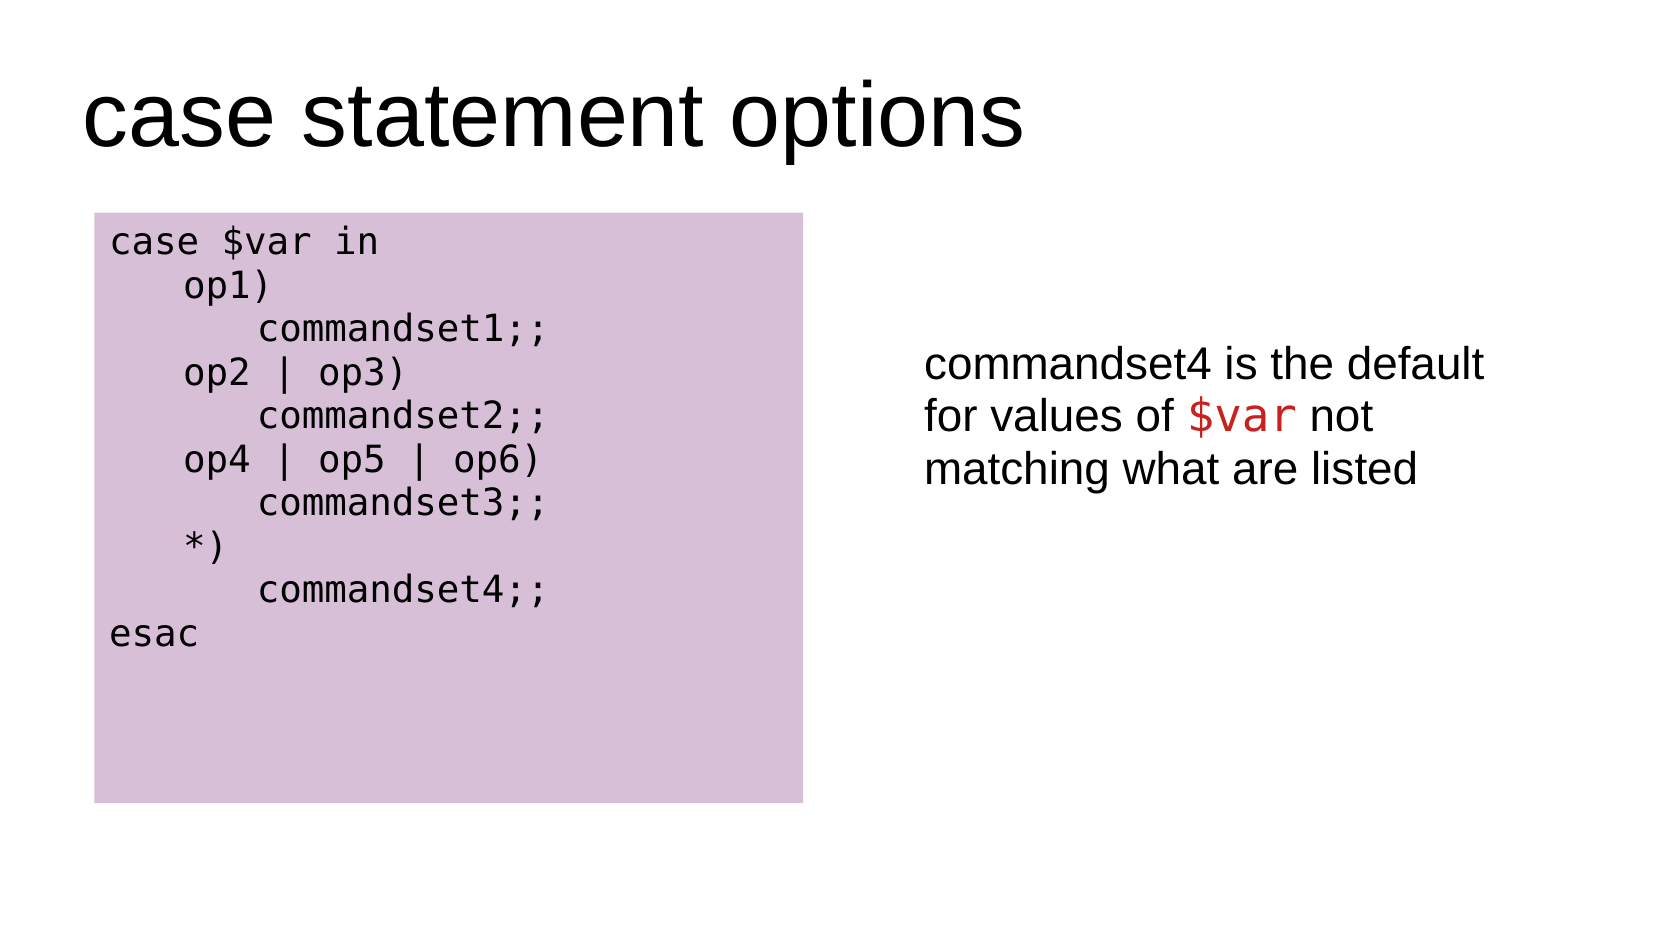

# case statement options
case $var in
	op1)
		commandset1;;
	op2 | op3)
		commandset2;;
	op4 | op5 | op6)
		commandset3;;
	*)
		commandset4;;
esac
commandset4 is the default for values of $var not matching what are listed